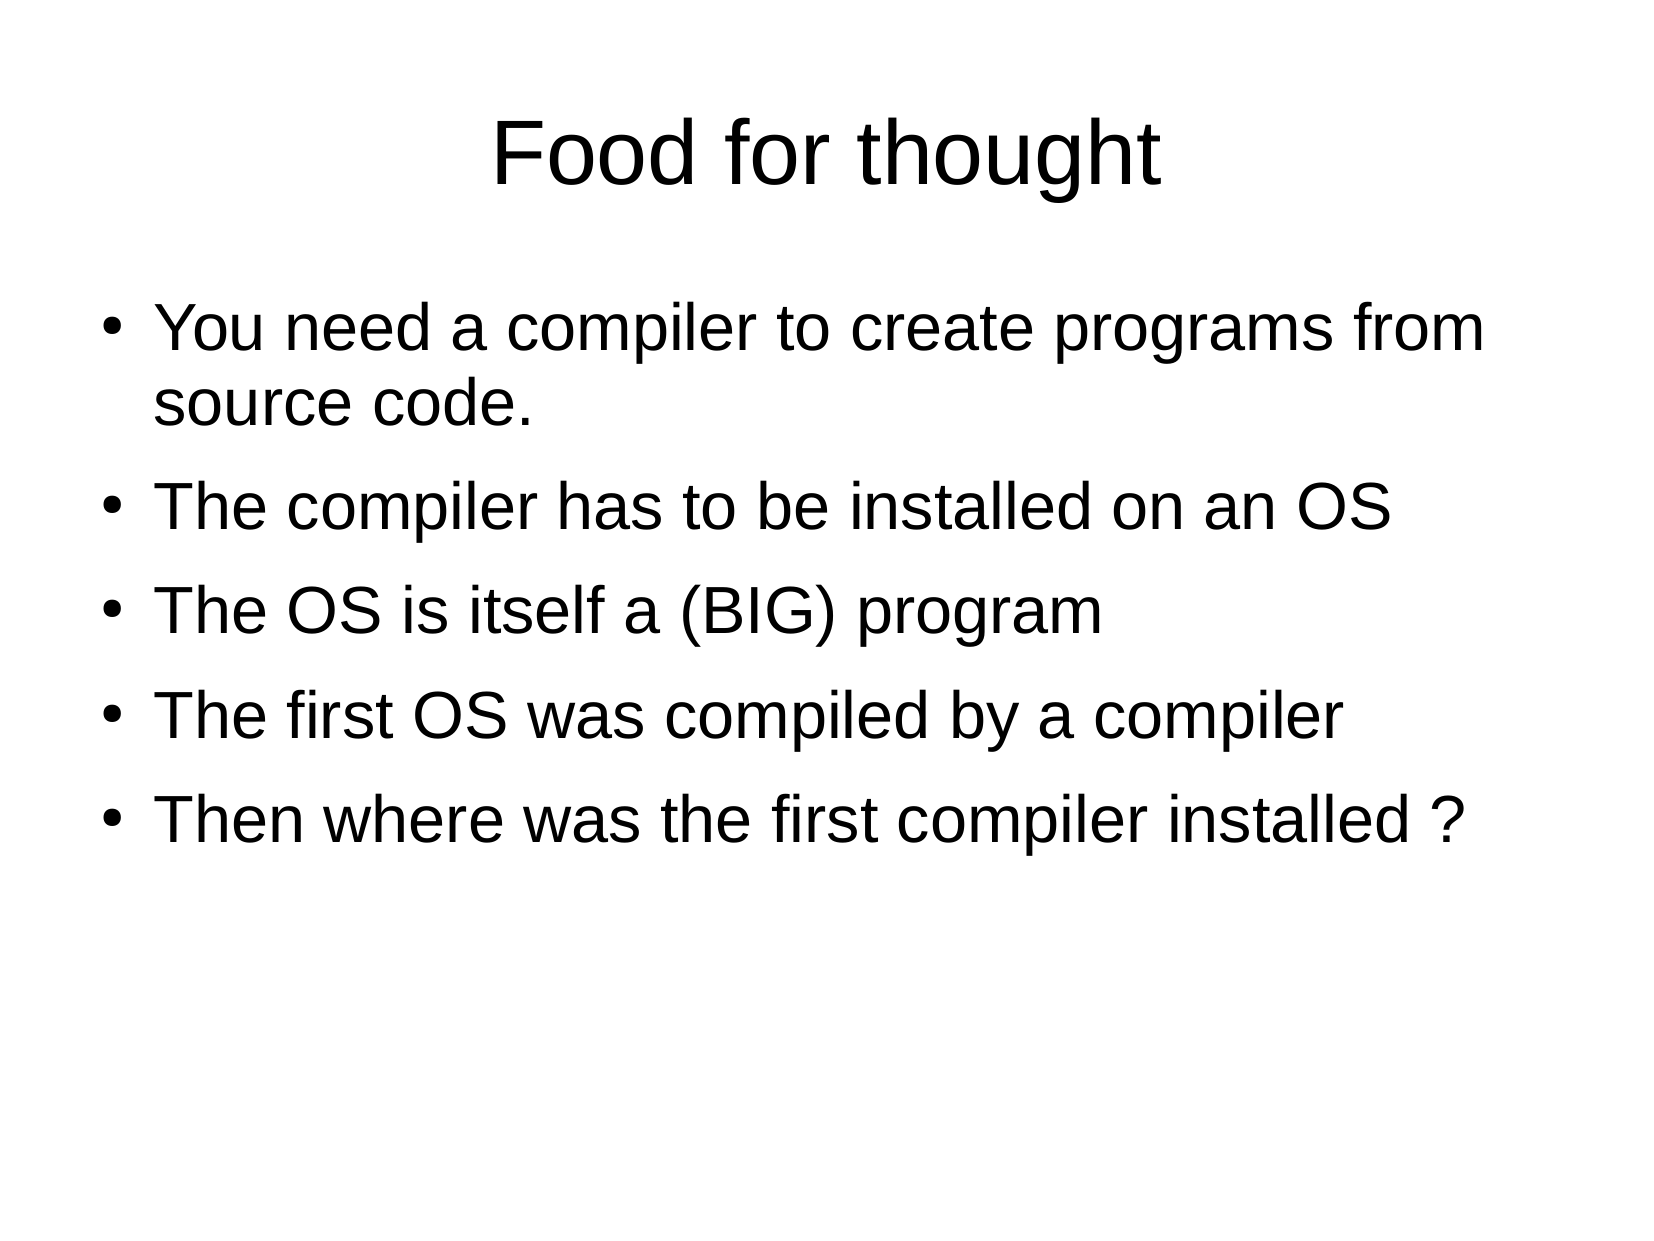

# Food for thought
You need a compiler to create programs from source code.
The compiler has to be installed on an OS
The OS is itself a (BIG) program
The first OS was compiled by a compiler
Then where was the first compiler installed ?